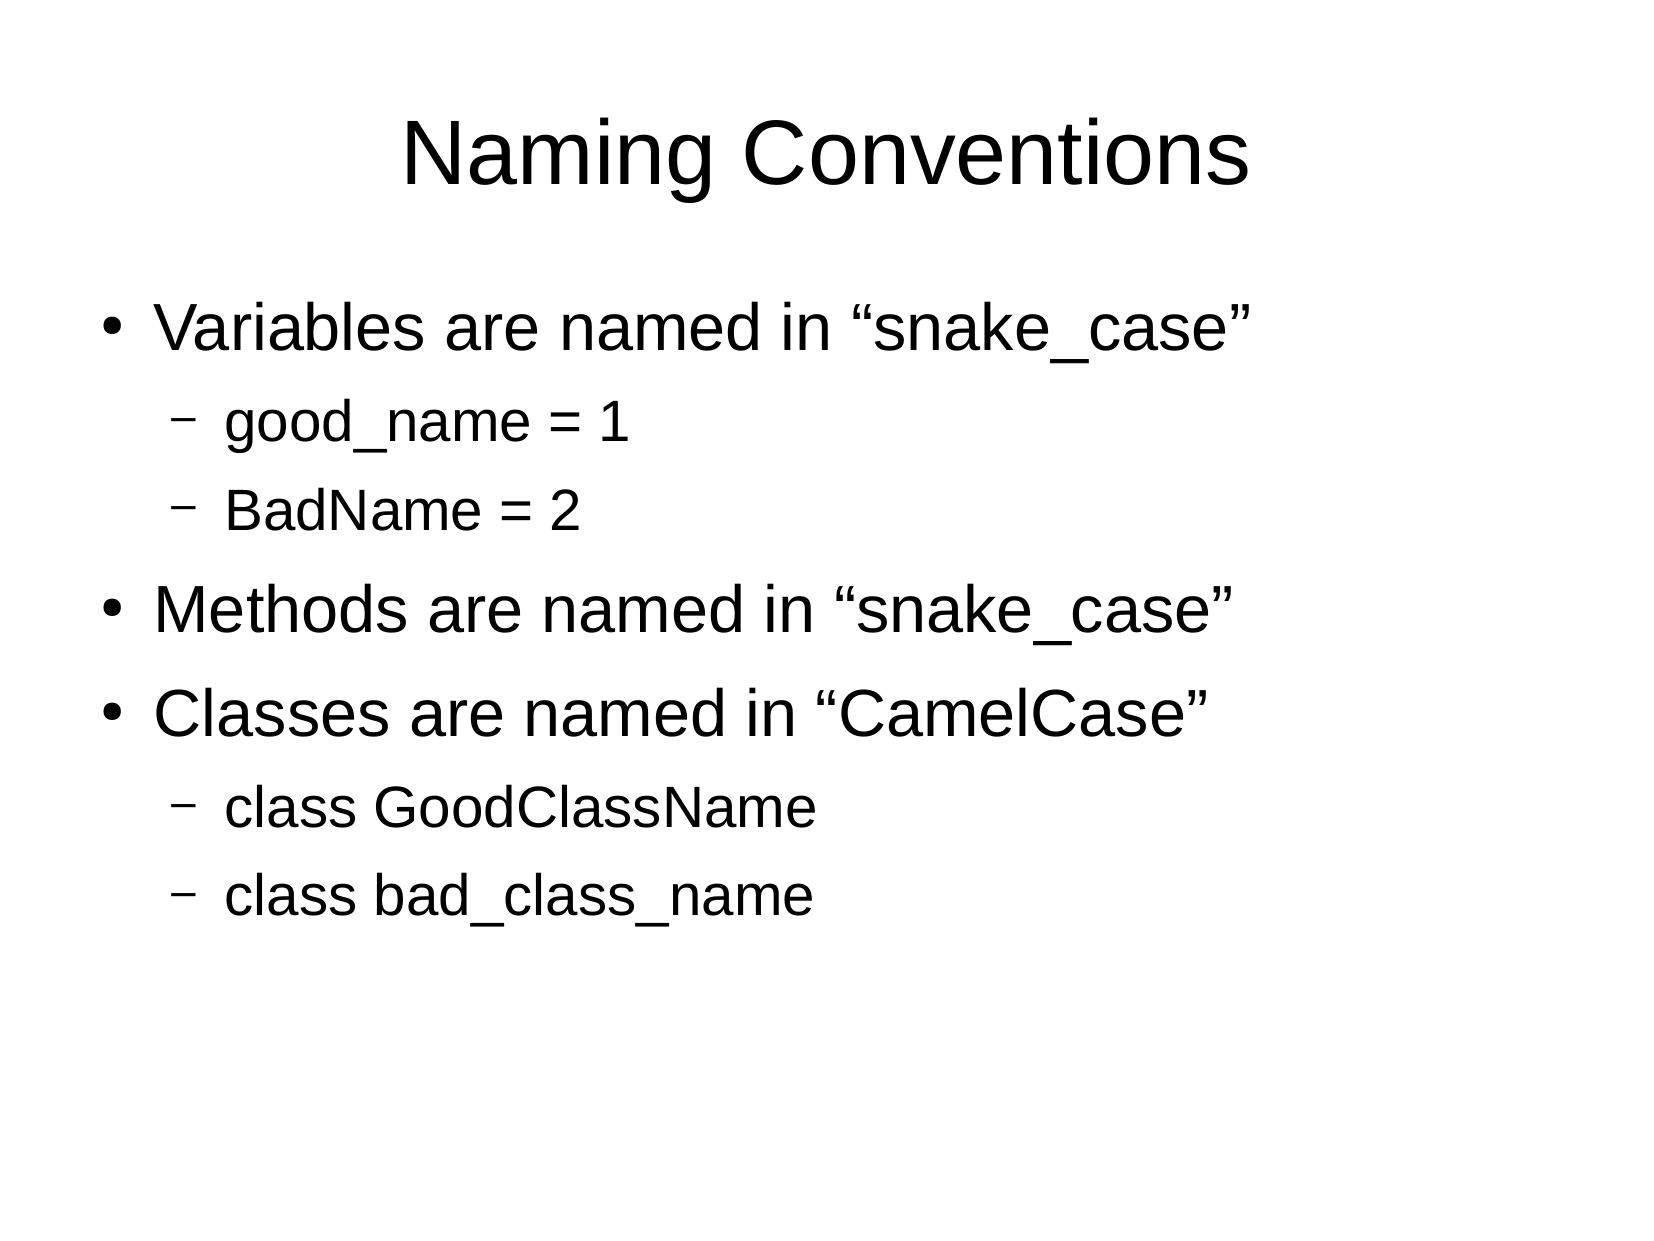

# Naming Conventions
Variables are named in “snake_case”
good_name = 1
BadName = 2
Methods are named in “snake_case”
Classes are named in “CamelCase”
class GoodClassName
class bad_class_name